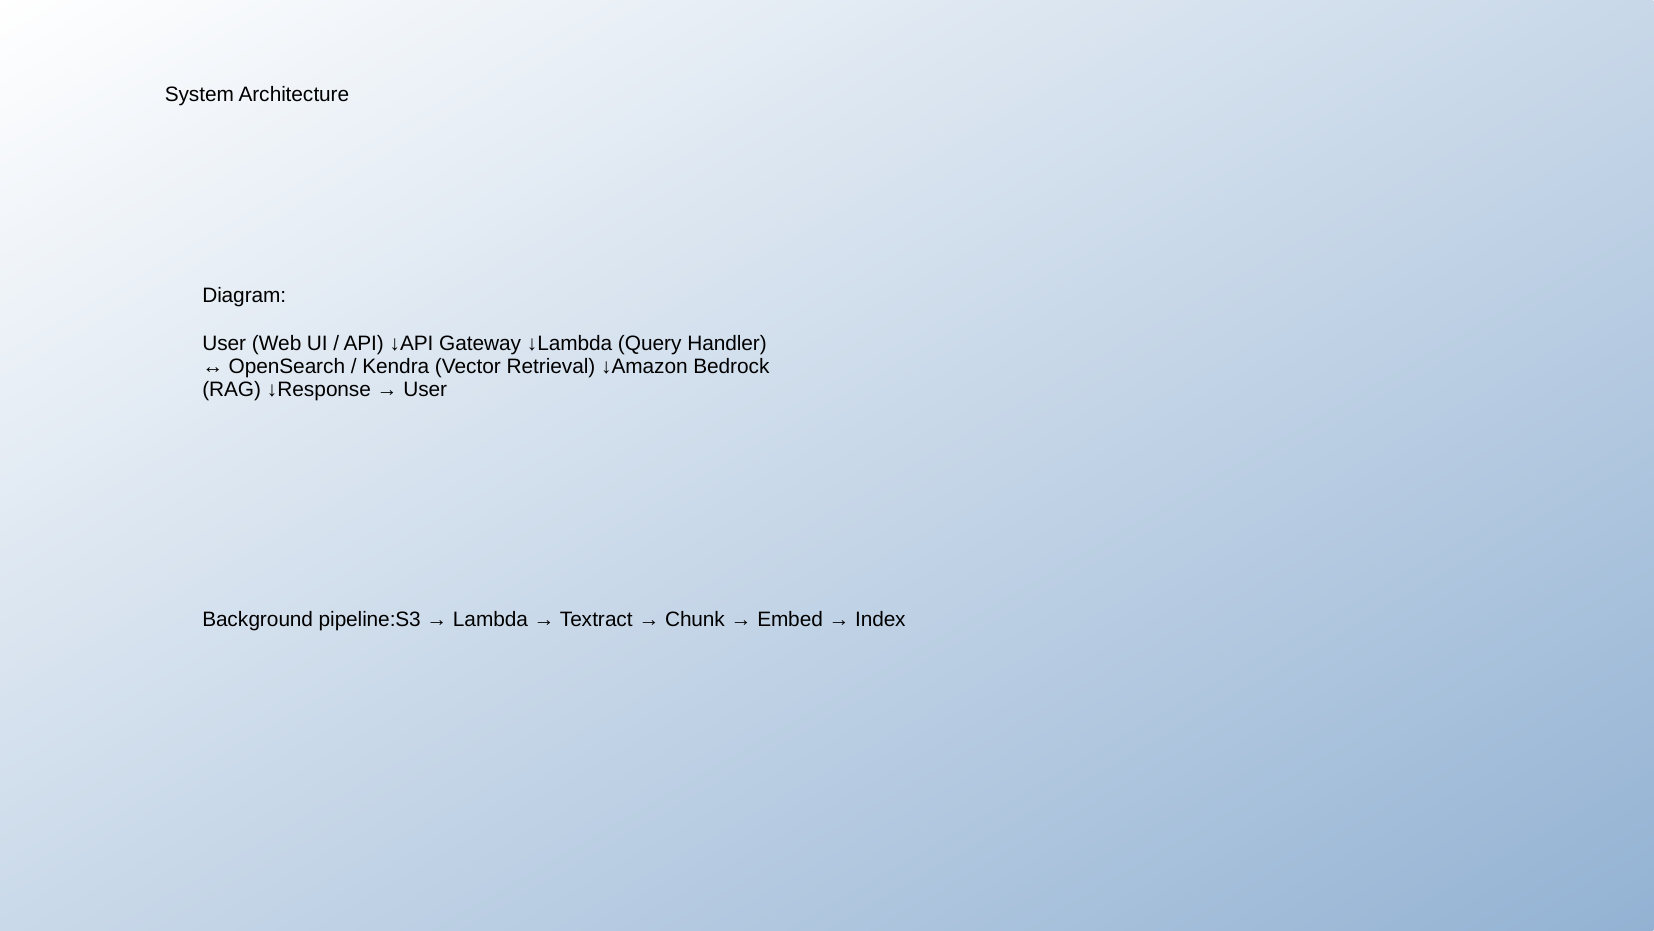

System Architecture
Diagram:
User (Web UI / API) ↓API Gateway ↓Lambda (Query Handler) ↔ OpenSearch / Kendra (Vector Retrieval) ↓Amazon Bedrock (RAG) ↓Response → User
Background pipeline:S3 → Lambda → Textract → Chunk → Embed → Index